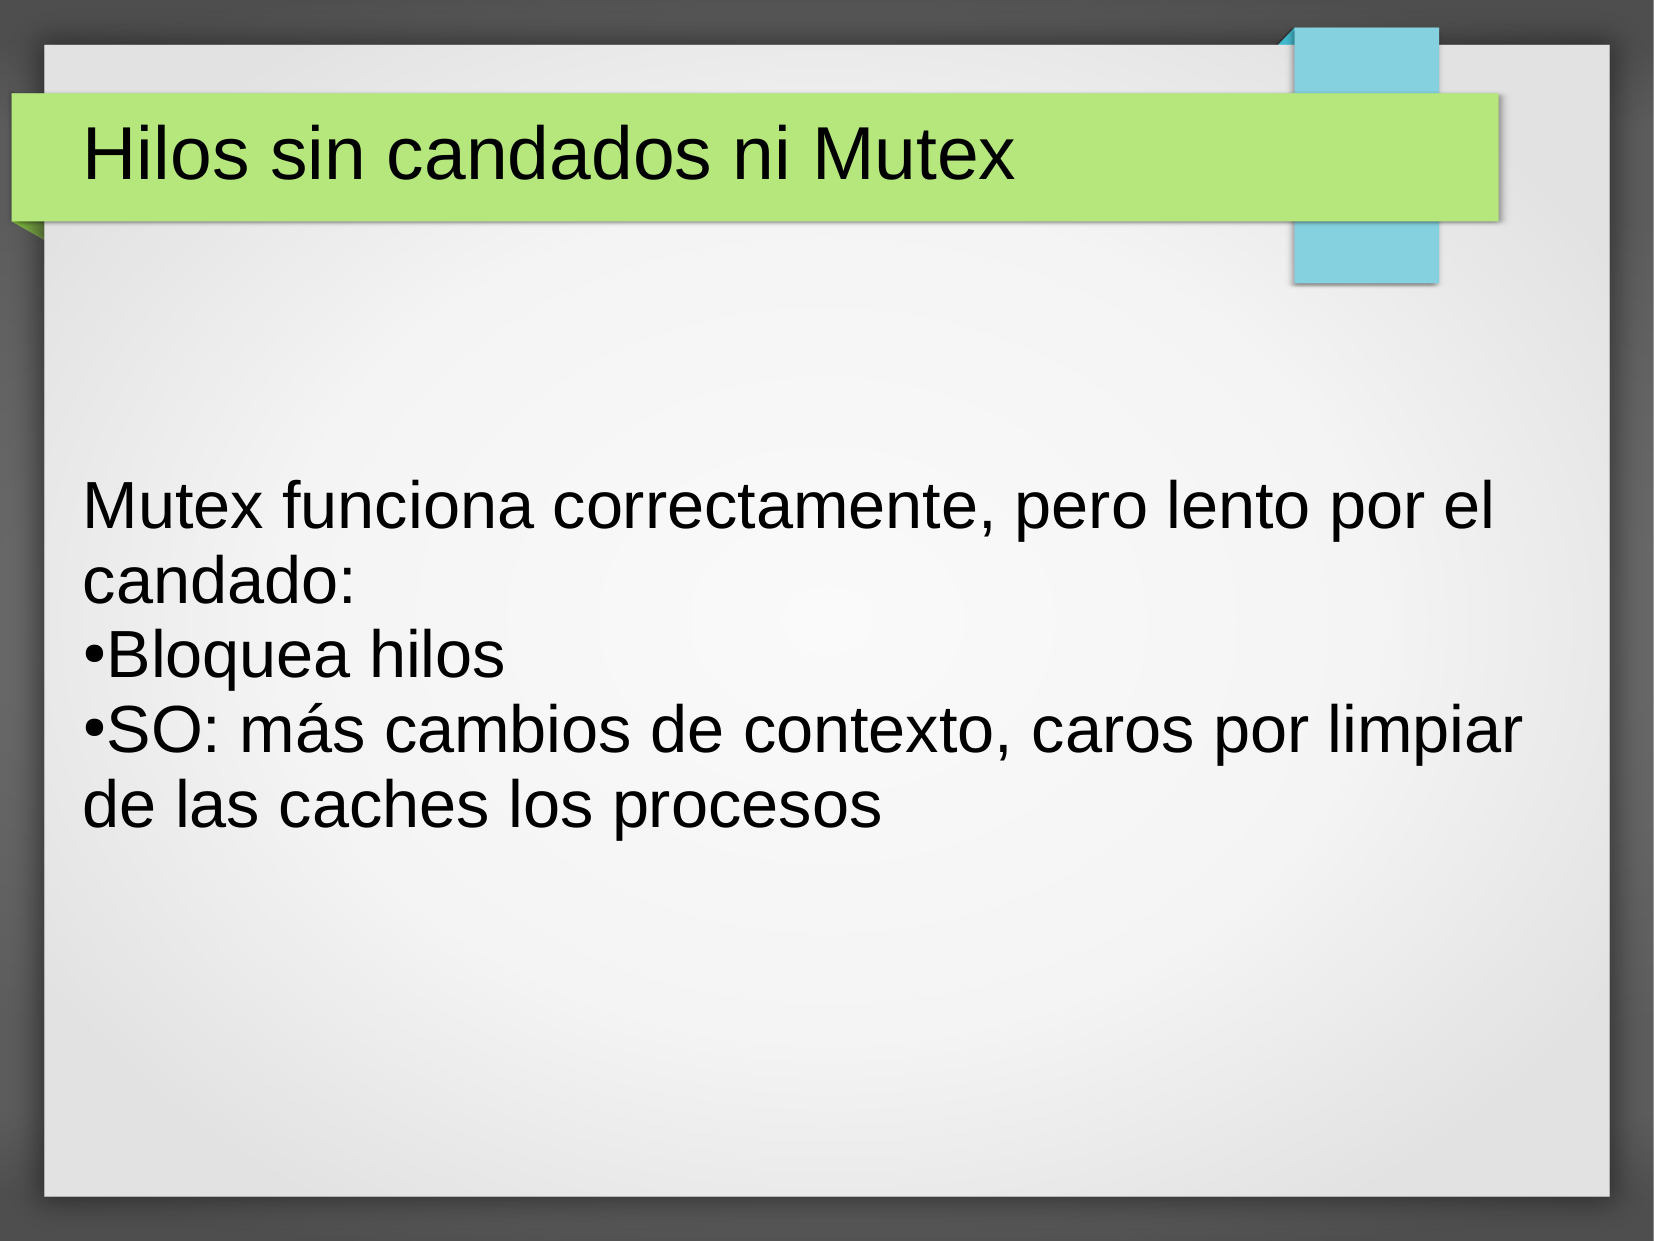

# Hilos sin candados ni Mutex
Mutex funciona correctamente, pero lento por el candado:
Bloquea hilos
SO: más cambios de contexto, caros por limpiar de las caches los procesos